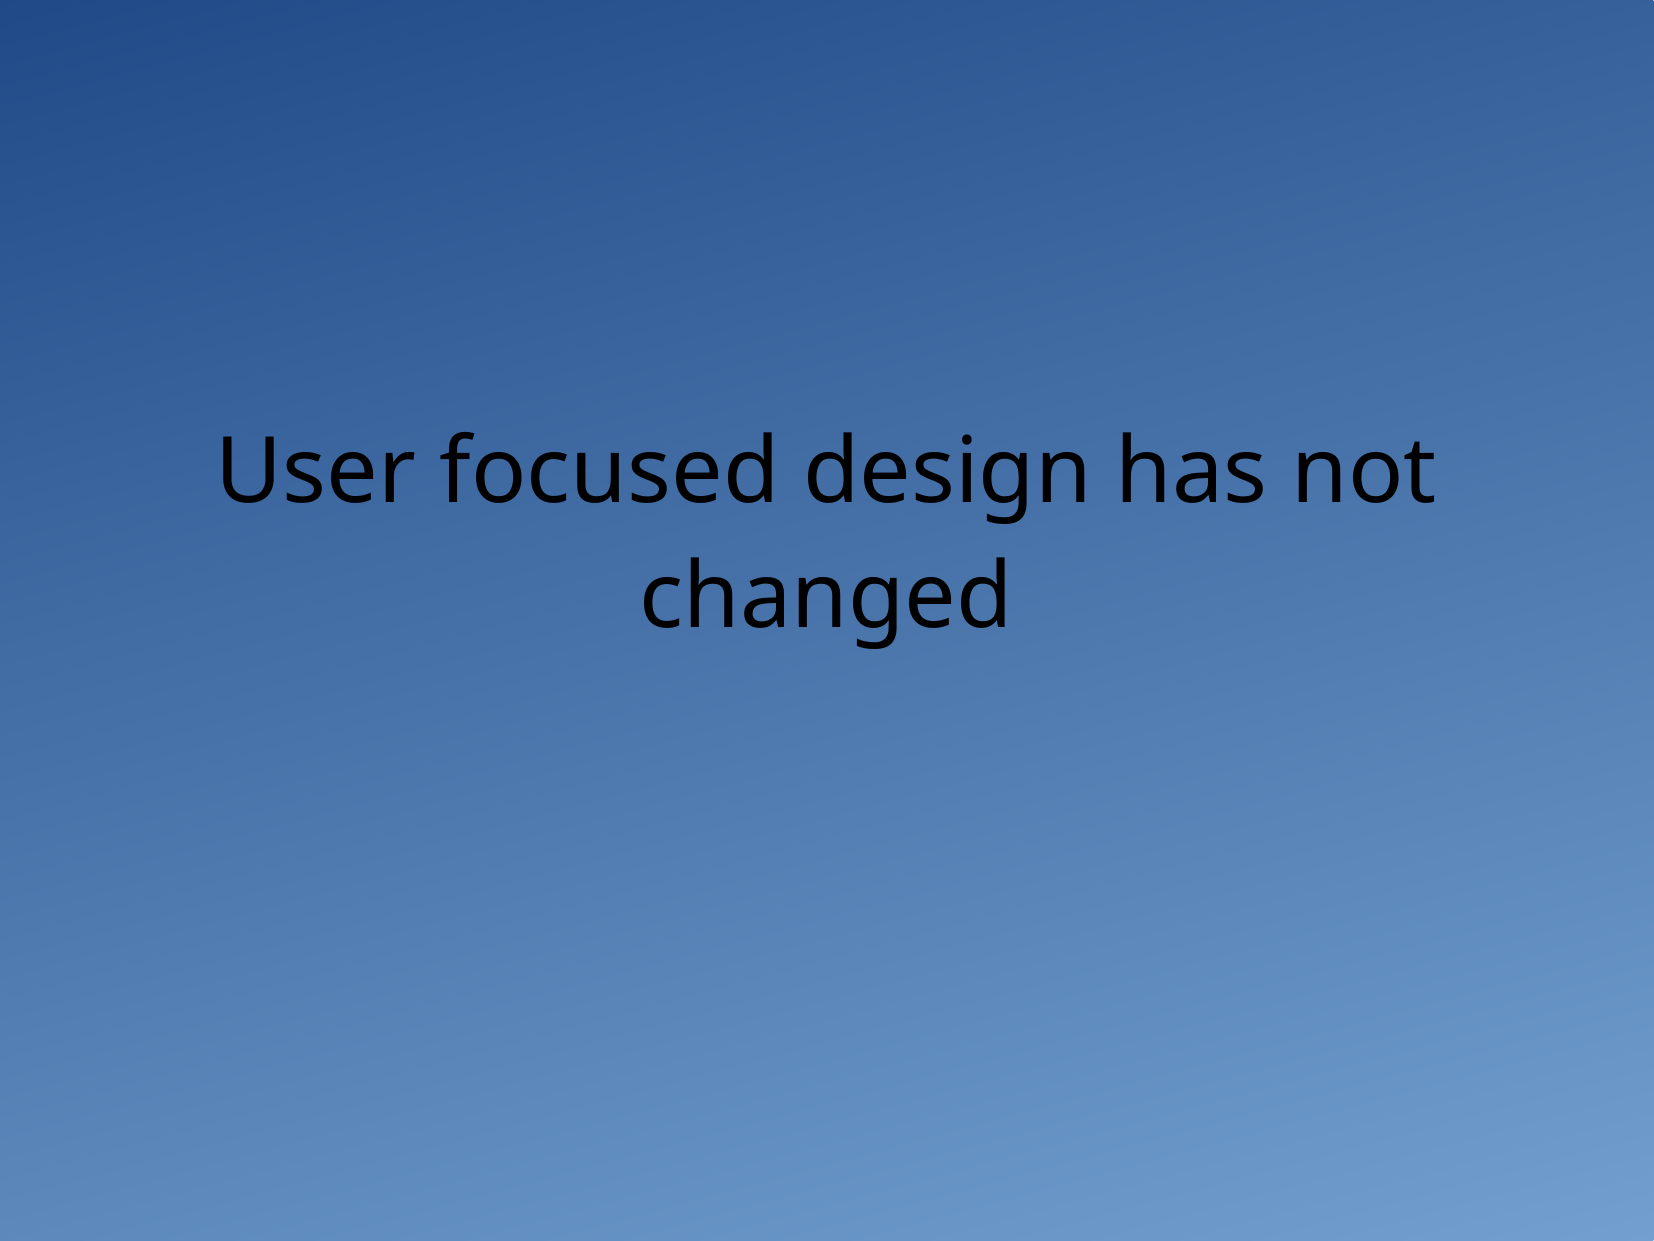

# User focused design has not changed